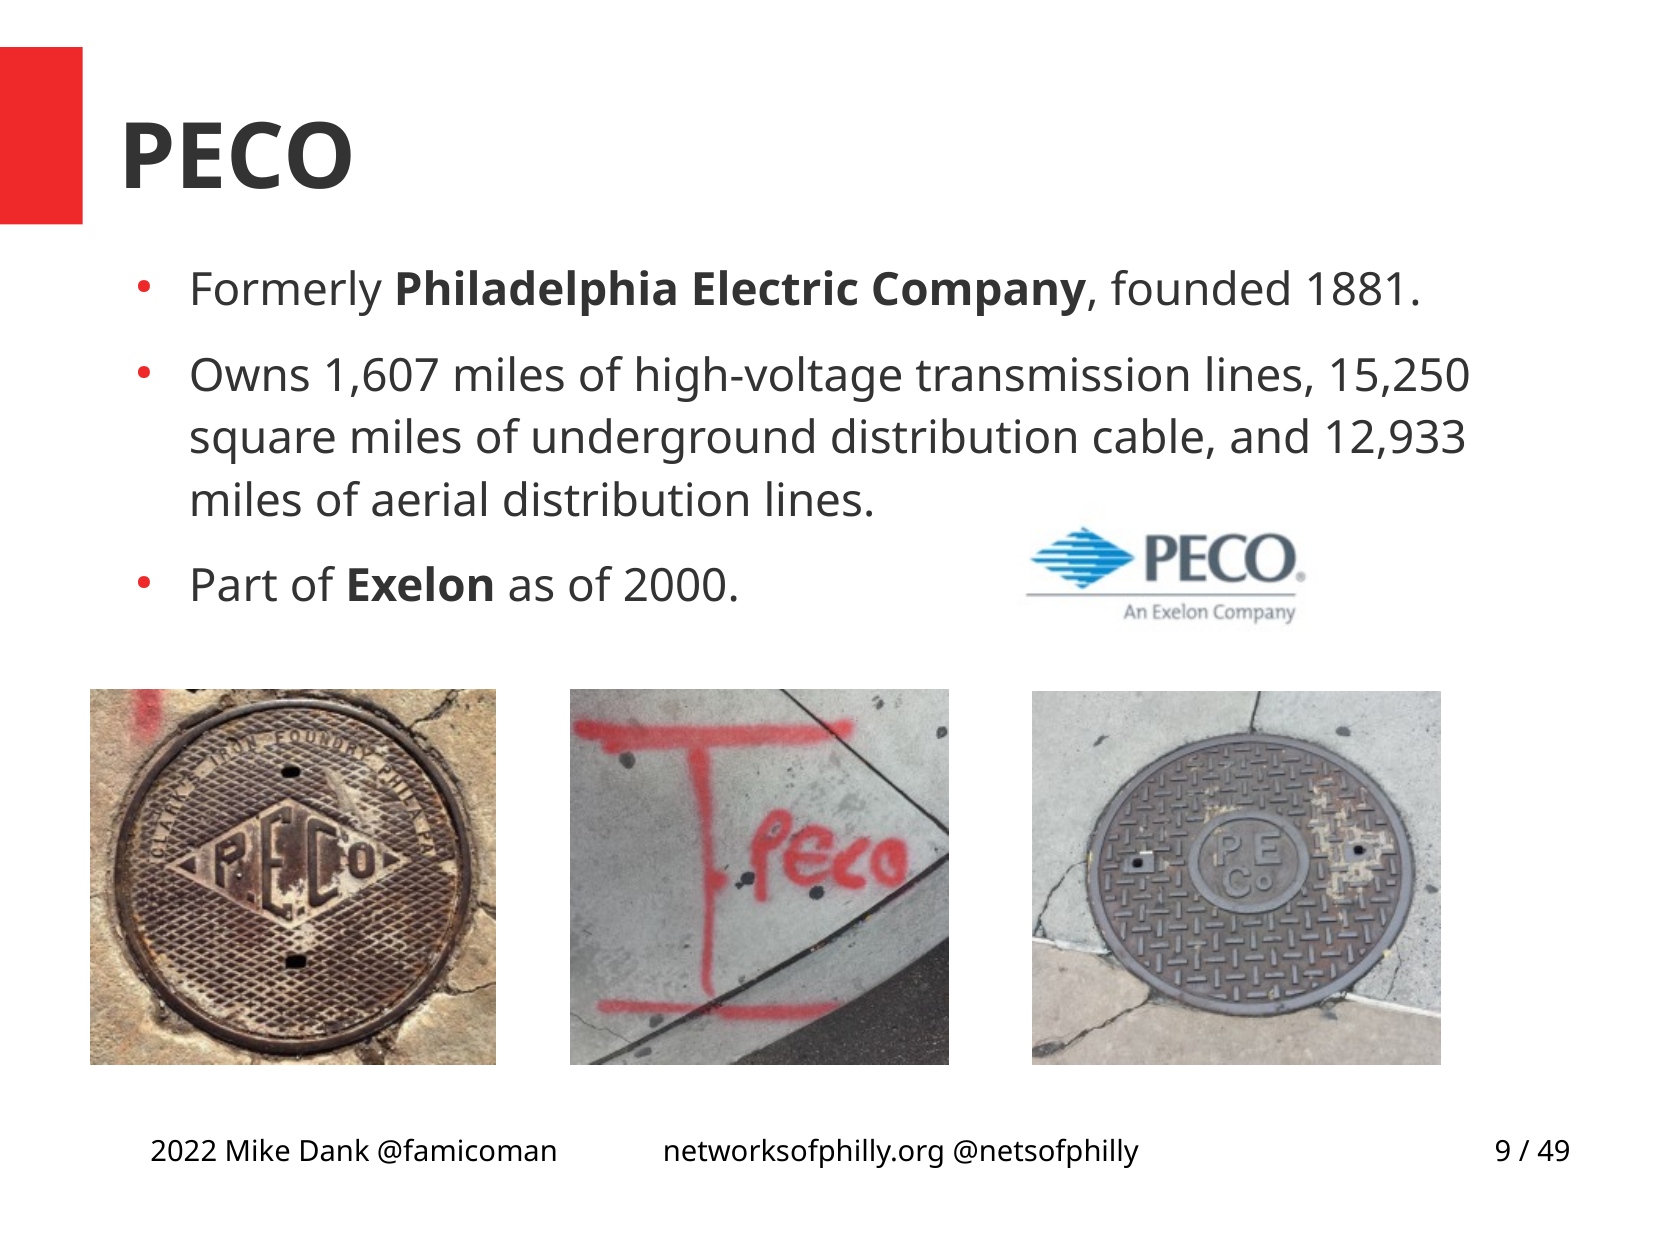

# PECO
Formerly Philadelphia Electric Company, founded 1881.
Owns 1,607 miles of high-voltage transmission lines, 15,250 square miles of underground distribution cable, and 12,933 miles of aerial distribution lines.
Part of Exelon as of 2000.
2022 Mike Dank @famicoman networksofphilly.org @netsofphilly
9